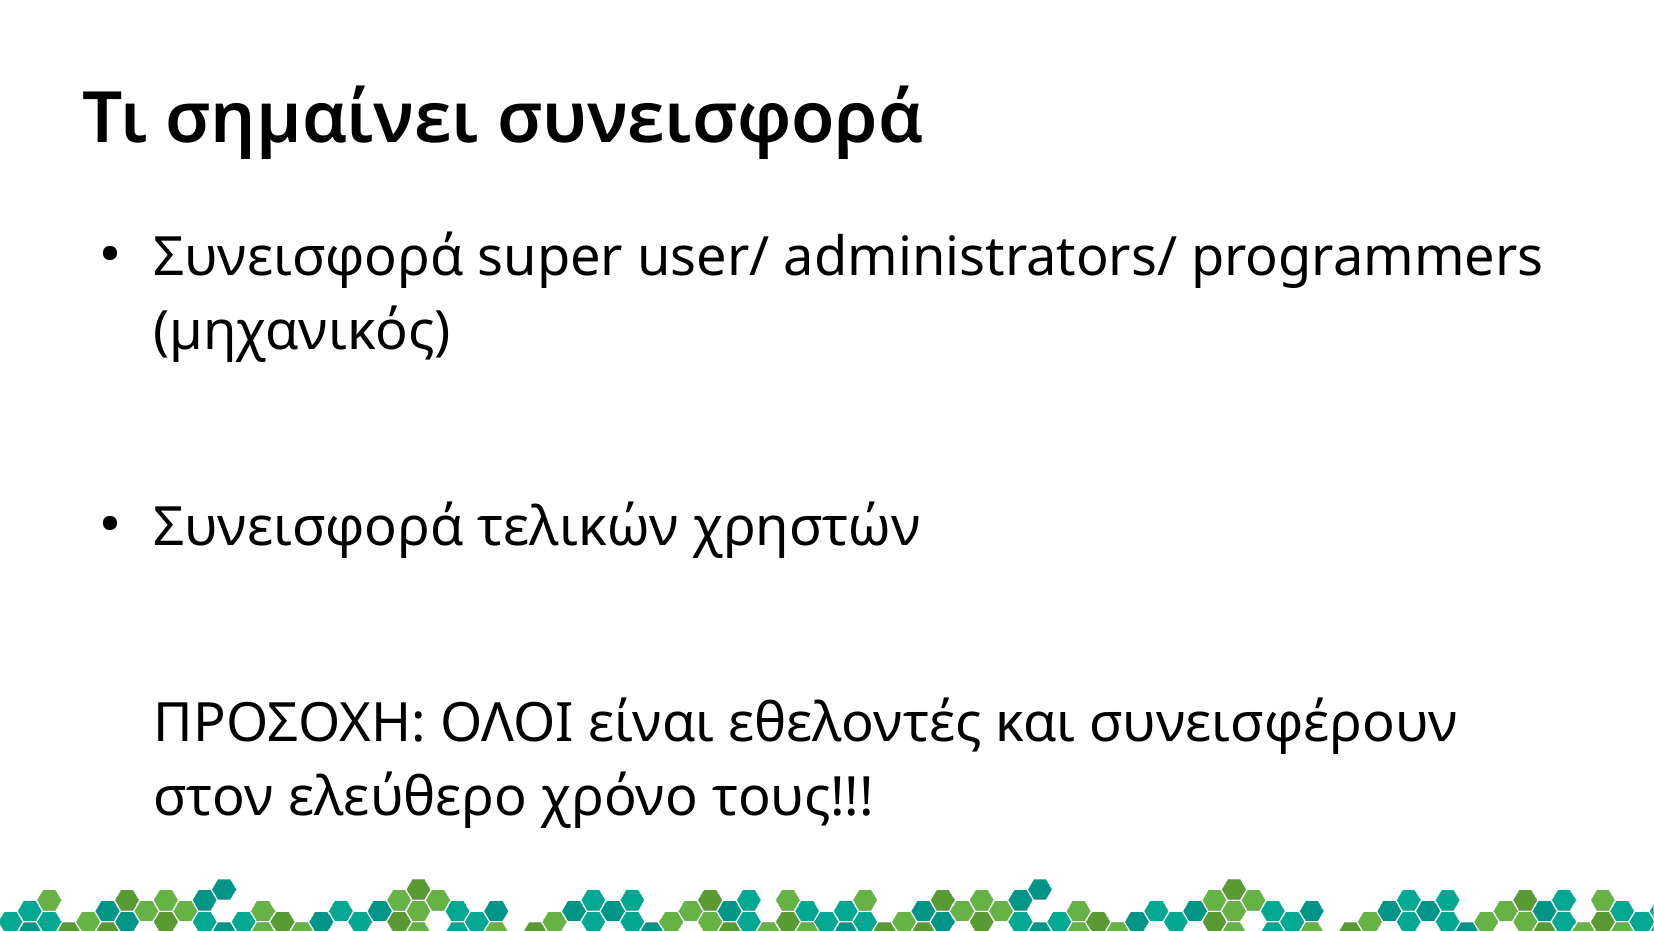

# Τι σημαίνει συνεισφορά
Συνεισφορά super user/ administrators/ programmers (μηχανικός)
Συνεισφορά τελικών χρηστών
ΠΡΟΣΟΧΗ: ΟΛΟΙ είναι εθελοντές και συνεισφέρουν στον ελεύθερο χρόνο τους!!!